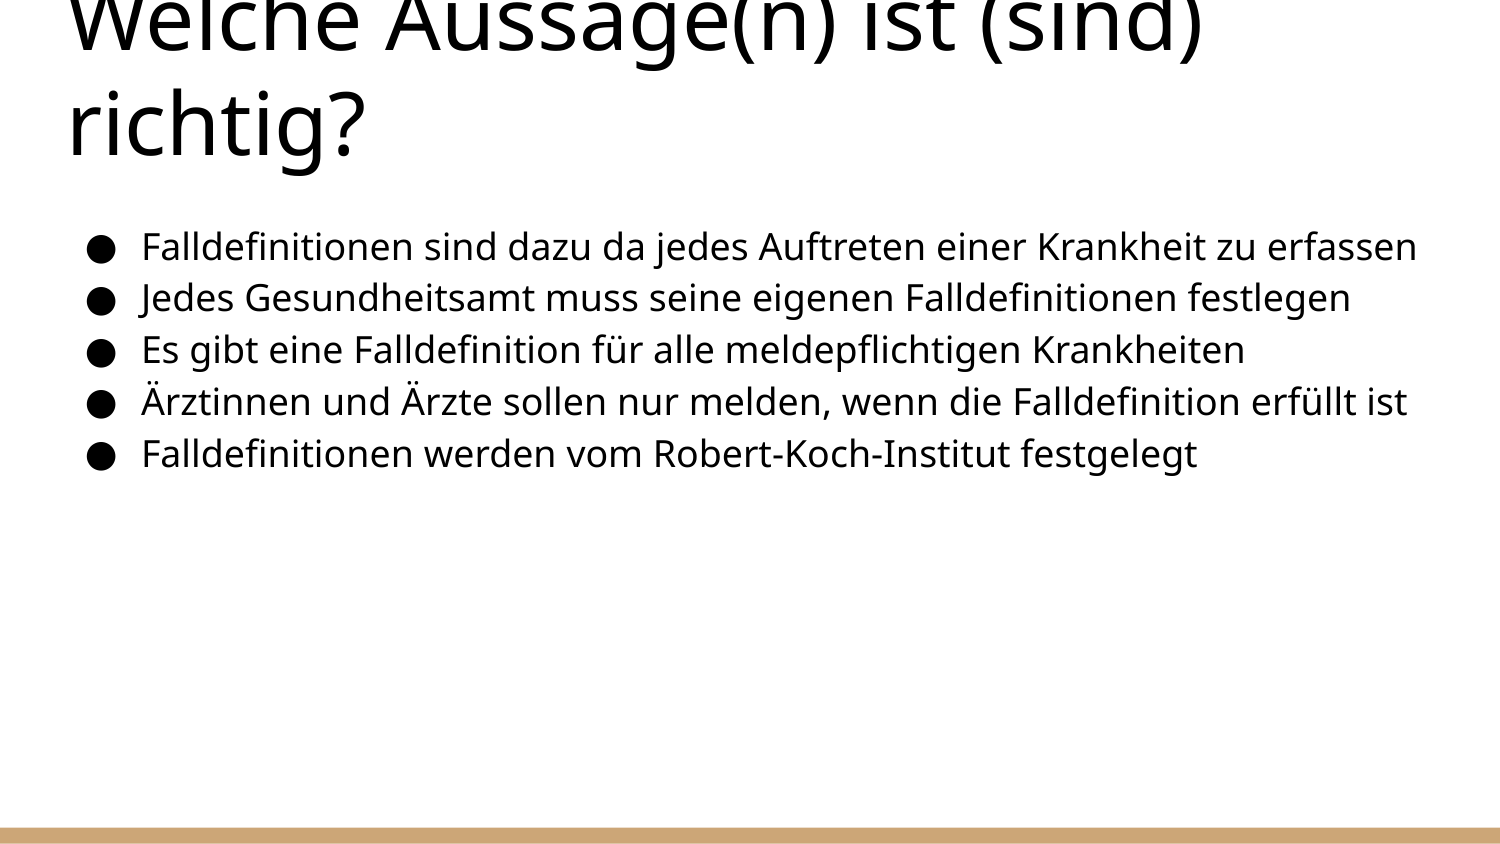

# Welche Aussage(n) ist (sind) richtig?
Falldefinitionen sind dazu da jedes Auftreten einer Krankheit zu erfassen
Jedes Gesundheitsamt muss seine eigenen Falldefinitionen festlegen
Es gibt eine Falldefinition für alle meldepflichtigen Krankheiten
Ärztinnen und Ärzte sollen nur melden, wenn die Falldefinition erfüllt ist
Falldefinitionen werden vom Robert-Koch-Institut festgelegt